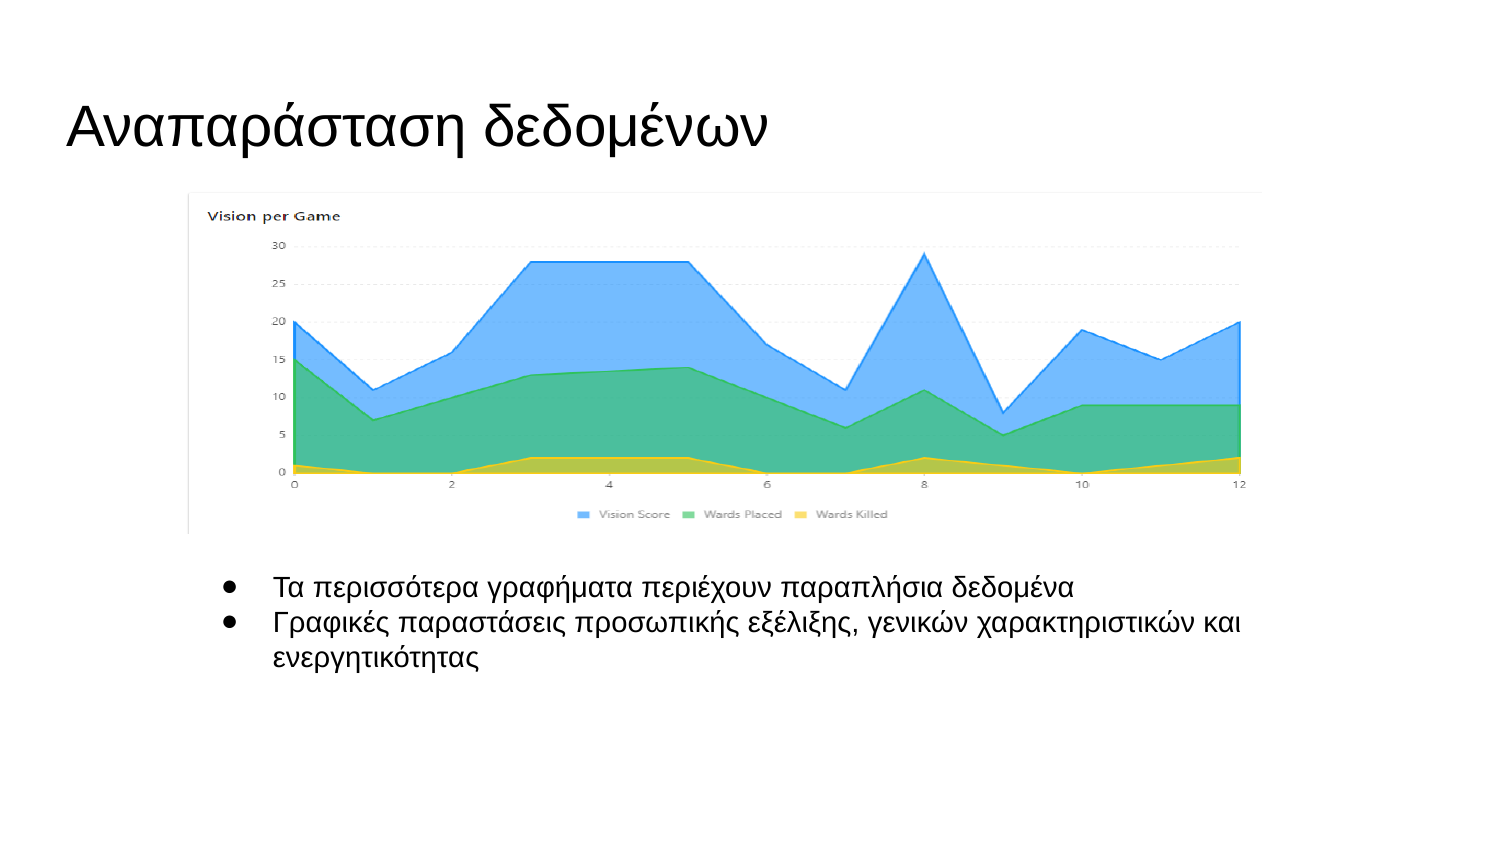

# Αναπαράσταση δεδομένων
Τα περισσότερα γραφήματα περιέχουν παραπλήσια δεδομένα
Γραφικές παραστάσεις προσωπικής εξέλιξης, γενικών χαρακτηριστικών και ενεργητικότητας